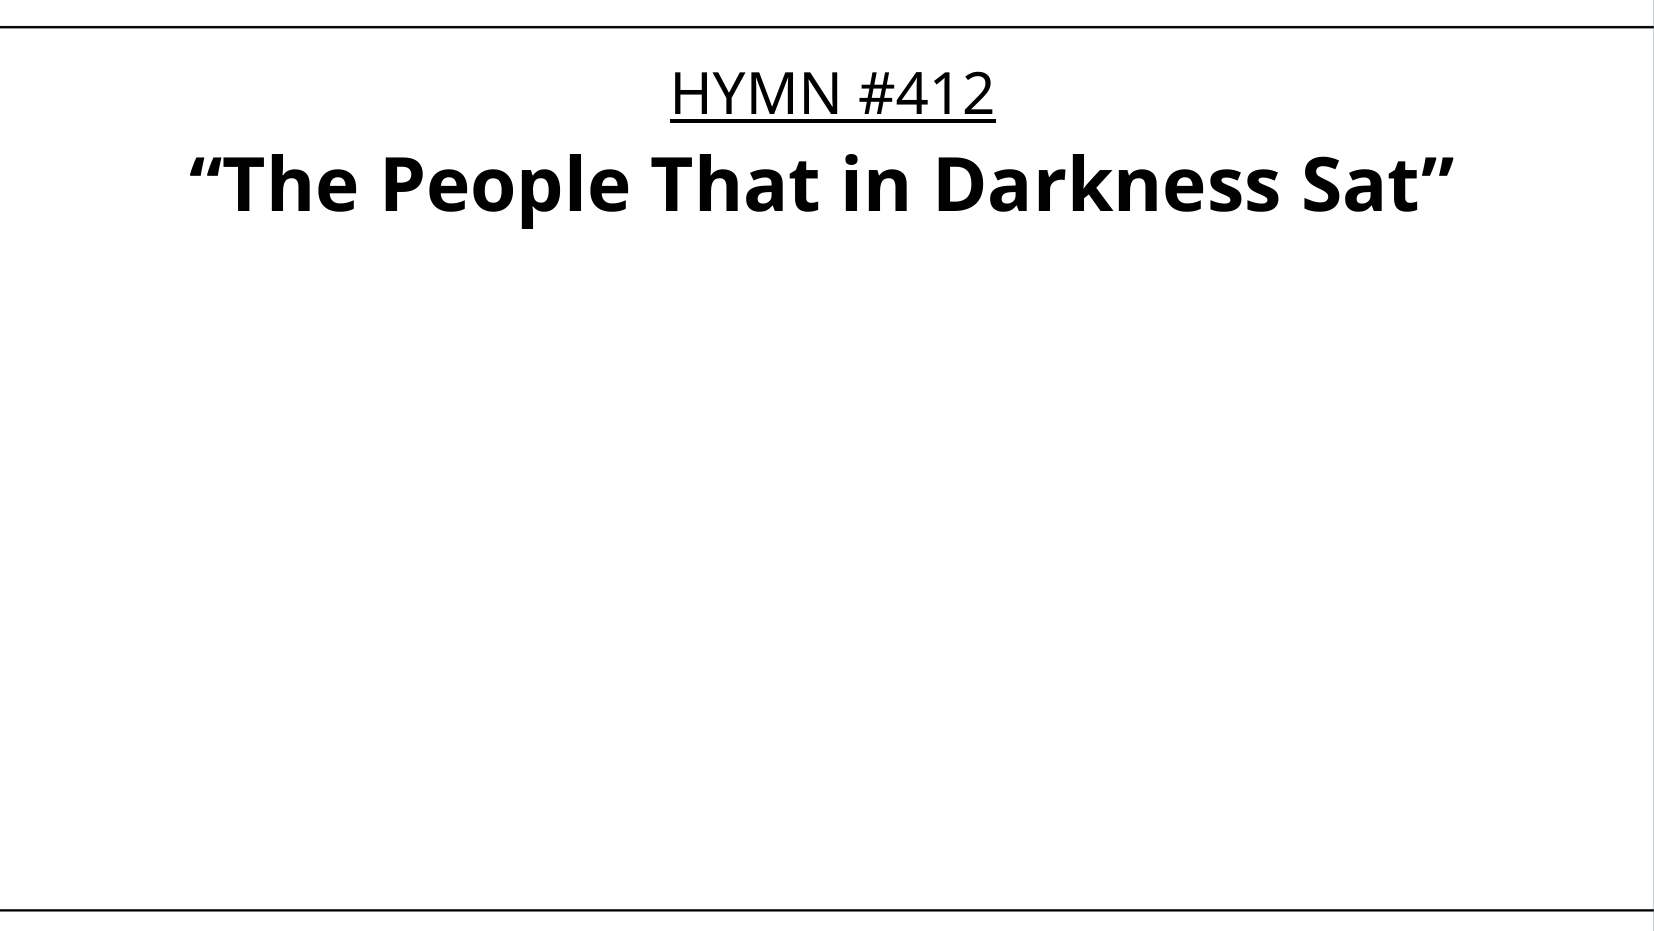

HYMN #412
“The People That in Darkness Sat”